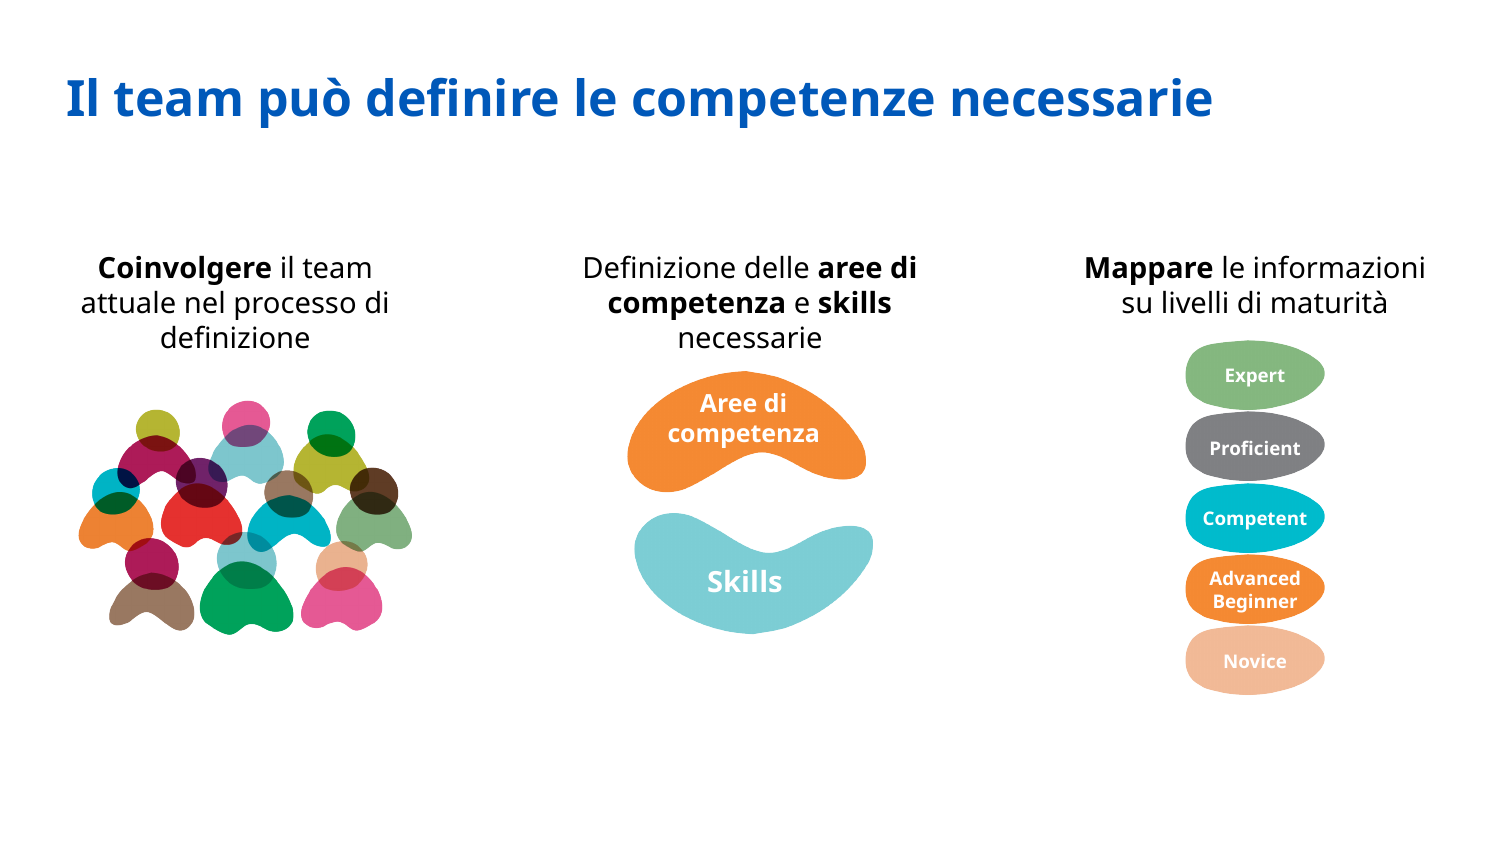

# Il team può definire le competenze necessarie
Coinvolgere il team attuale nel processo di definizione
Definizione delle aree di competenza e skills necessarie
Mappare le informazioni su livelli di maturità
Expert
Aree di
competenza
Proficient
Competent
Skills
Advanced Beginner
Novice